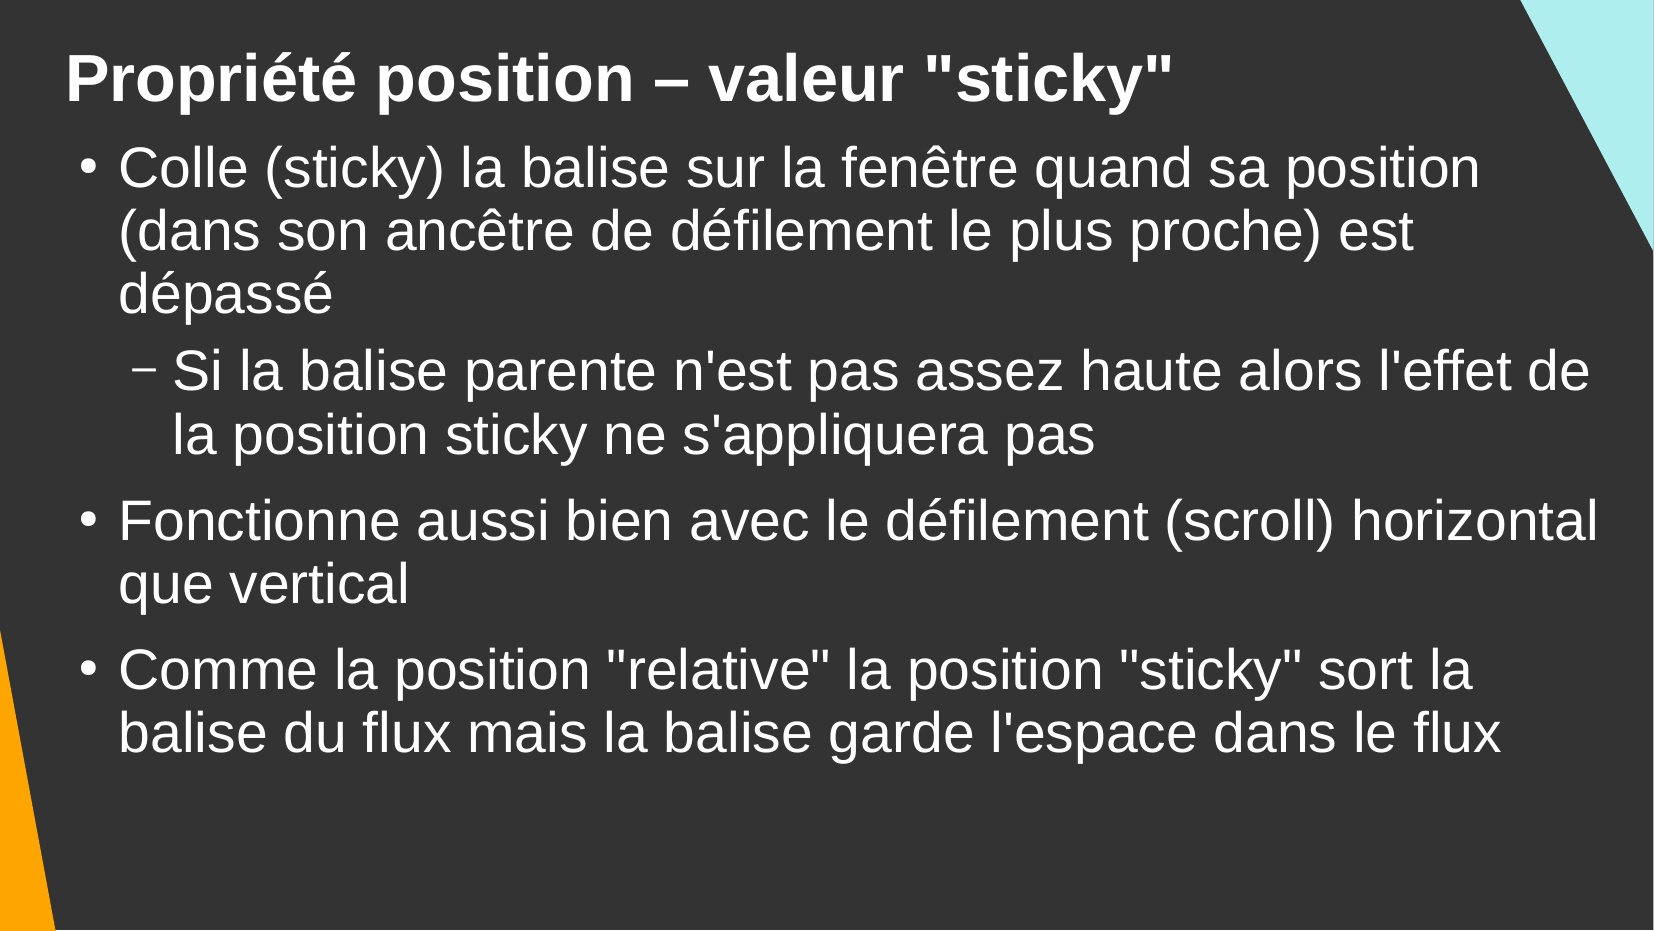

# Propriété position – valeur "sticky"
Colle (sticky) la balise sur la fenêtre quand sa position (dans son ancêtre de défilement le plus proche) est dépassé
Si la balise parente n'est pas assez haute alors l'effet de la position sticky ne s'appliquera pas
Fonctionne aussi bien avec le défilement (scroll) horizontal que vertical
Comme la position "relative" la position "sticky" sort la balise du flux mais la balise garde l'espace dans le flux